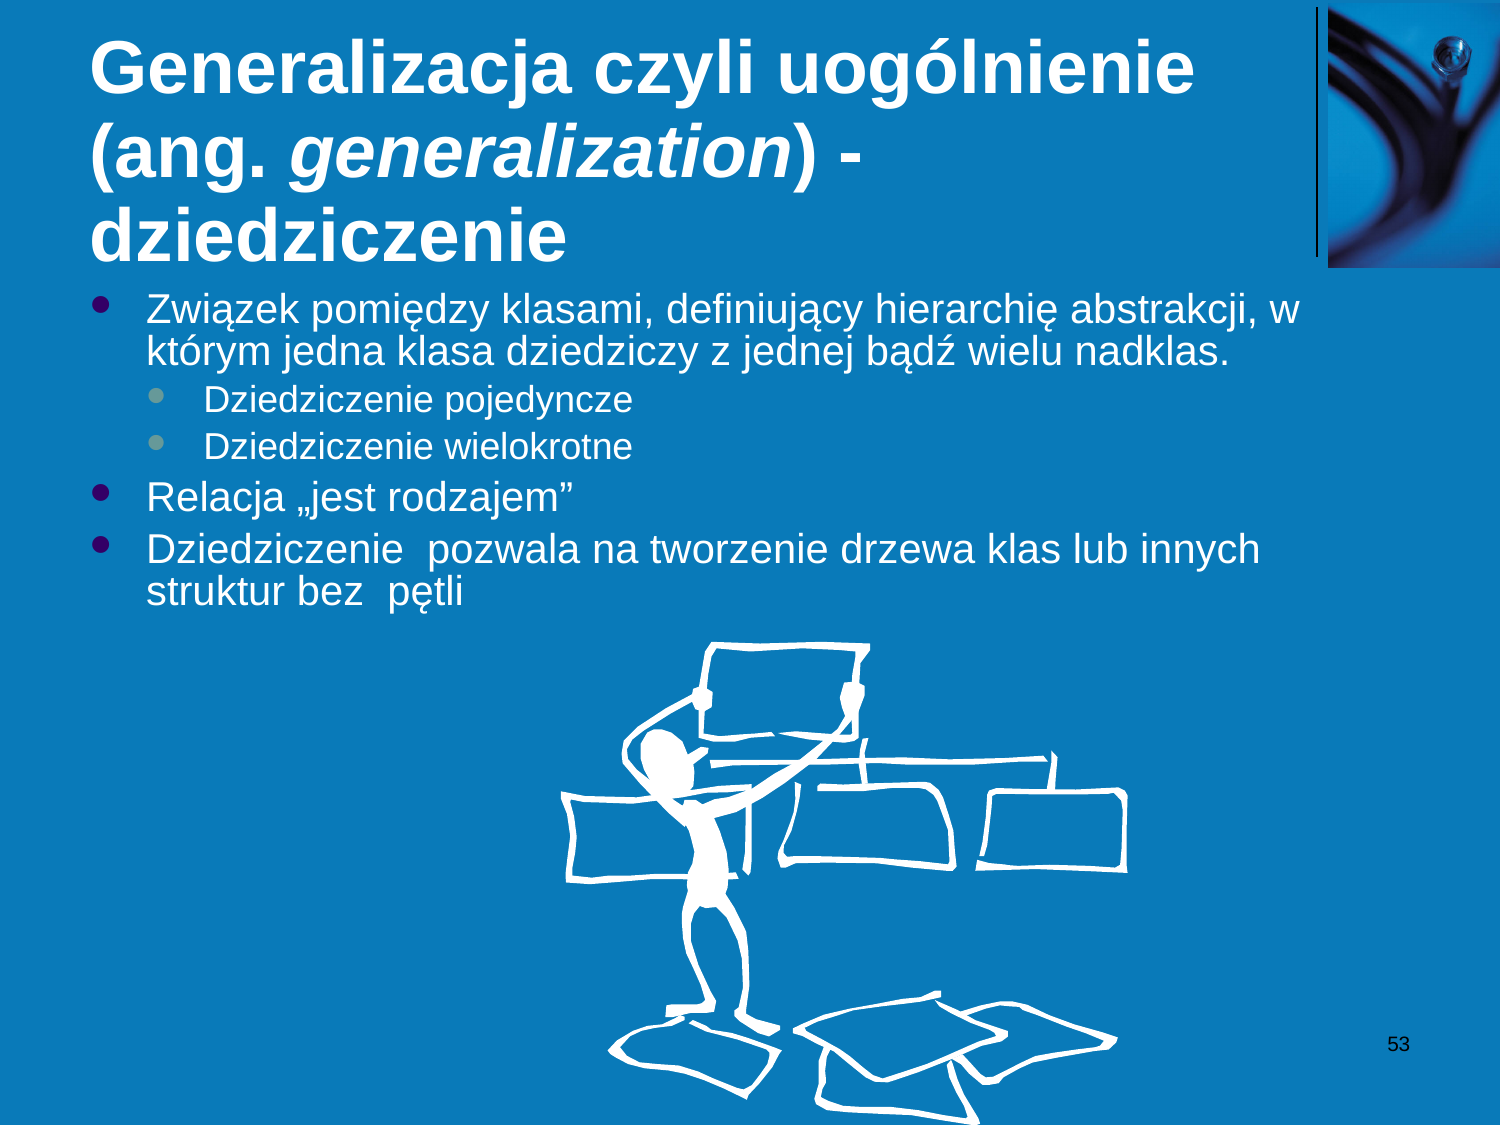

# Generalizacja czyli uogólnienie (ang. generalization) - dziedziczenie
Związek pomiędzy klasami, definiujący hierarchię abstrakcji, w którym jedna klasa dziedziczy z jednej bądź wielu nadklas.
Dziedziczenie pojedyncze
Dziedziczenie wielokrotne
Relacja „jest rodzajem”
Dziedziczenie pozwala na tworzenie drzewa klas lub innych struktur bez pętli
53